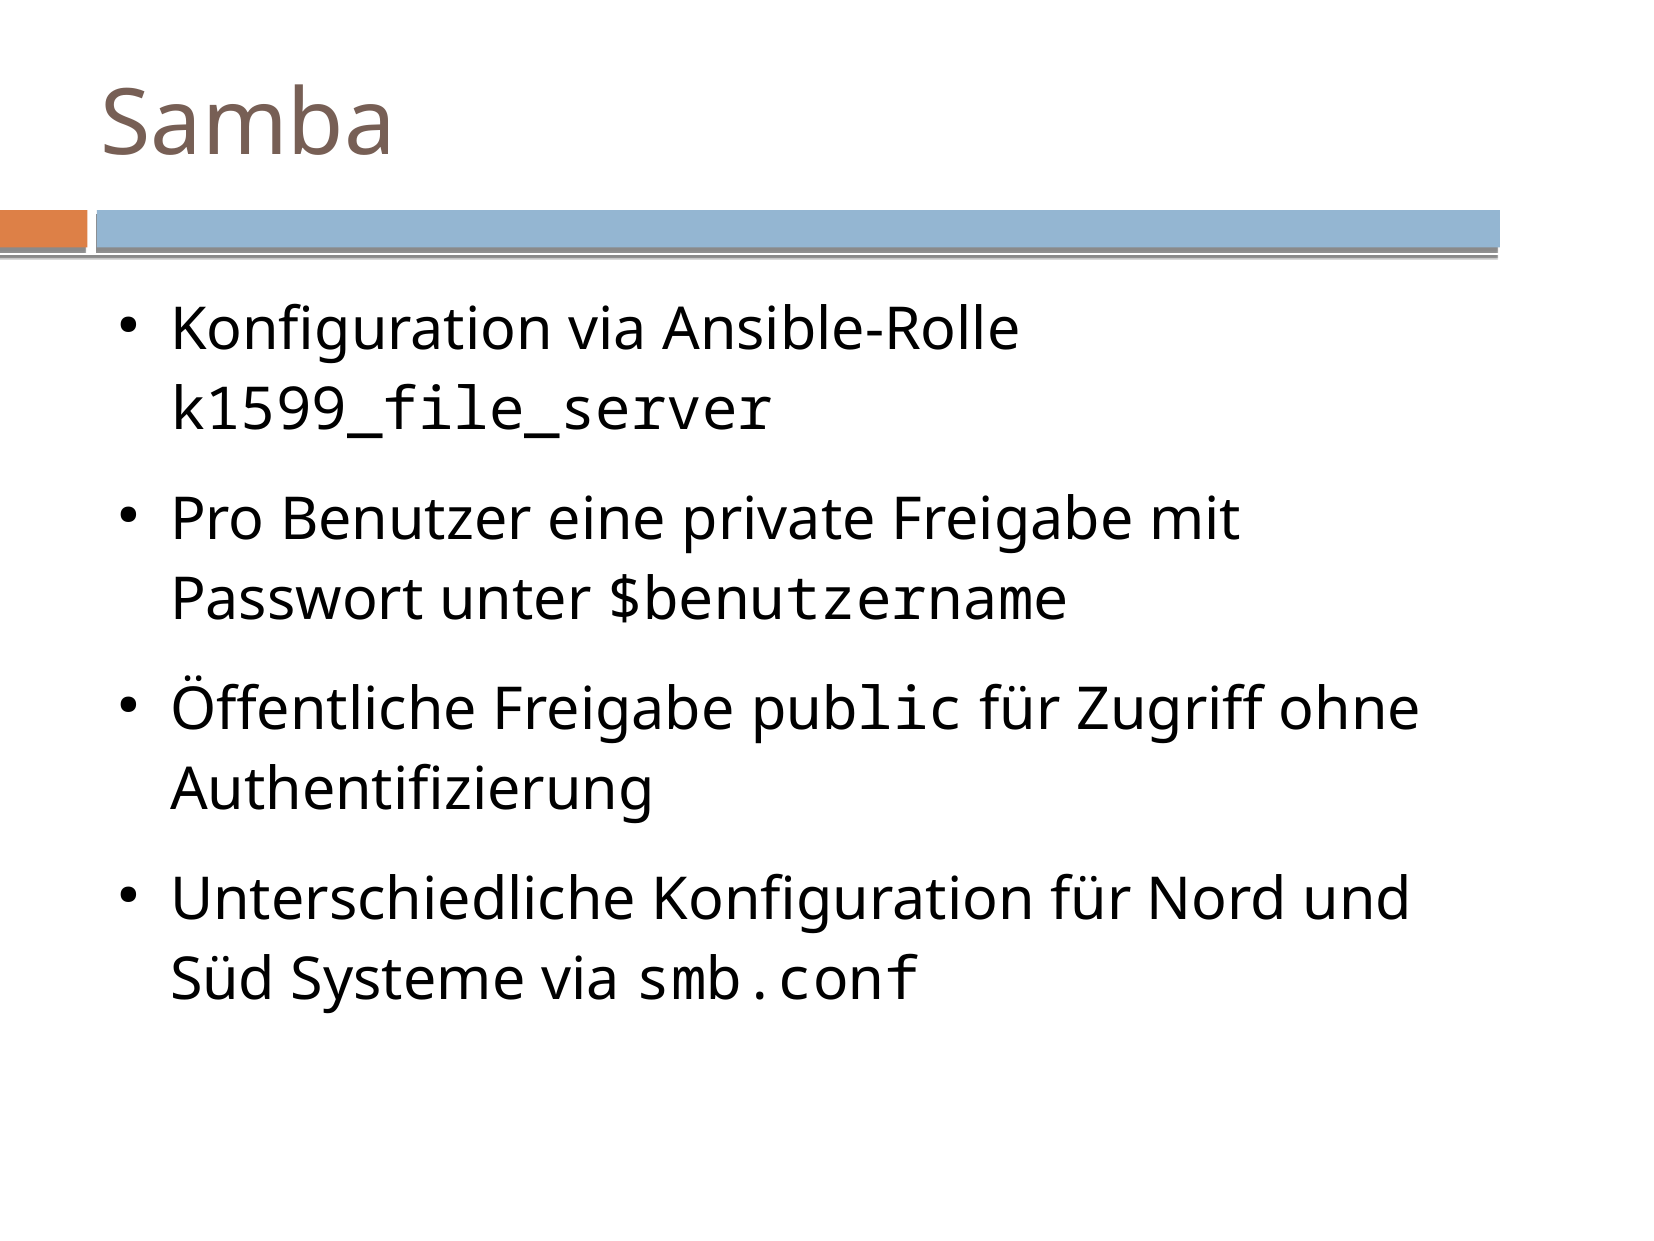

# Samba
Konfiguration via Ansible-Rolle k1599_file_server
Pro Benutzer eine private Freigabe mit Passwort unter $benutzername
Öffentliche Freigabe public für Zugriff ohne Authentifizierung
Unterschiedliche Konfiguration für Nord und Süd Systeme via smb.conf